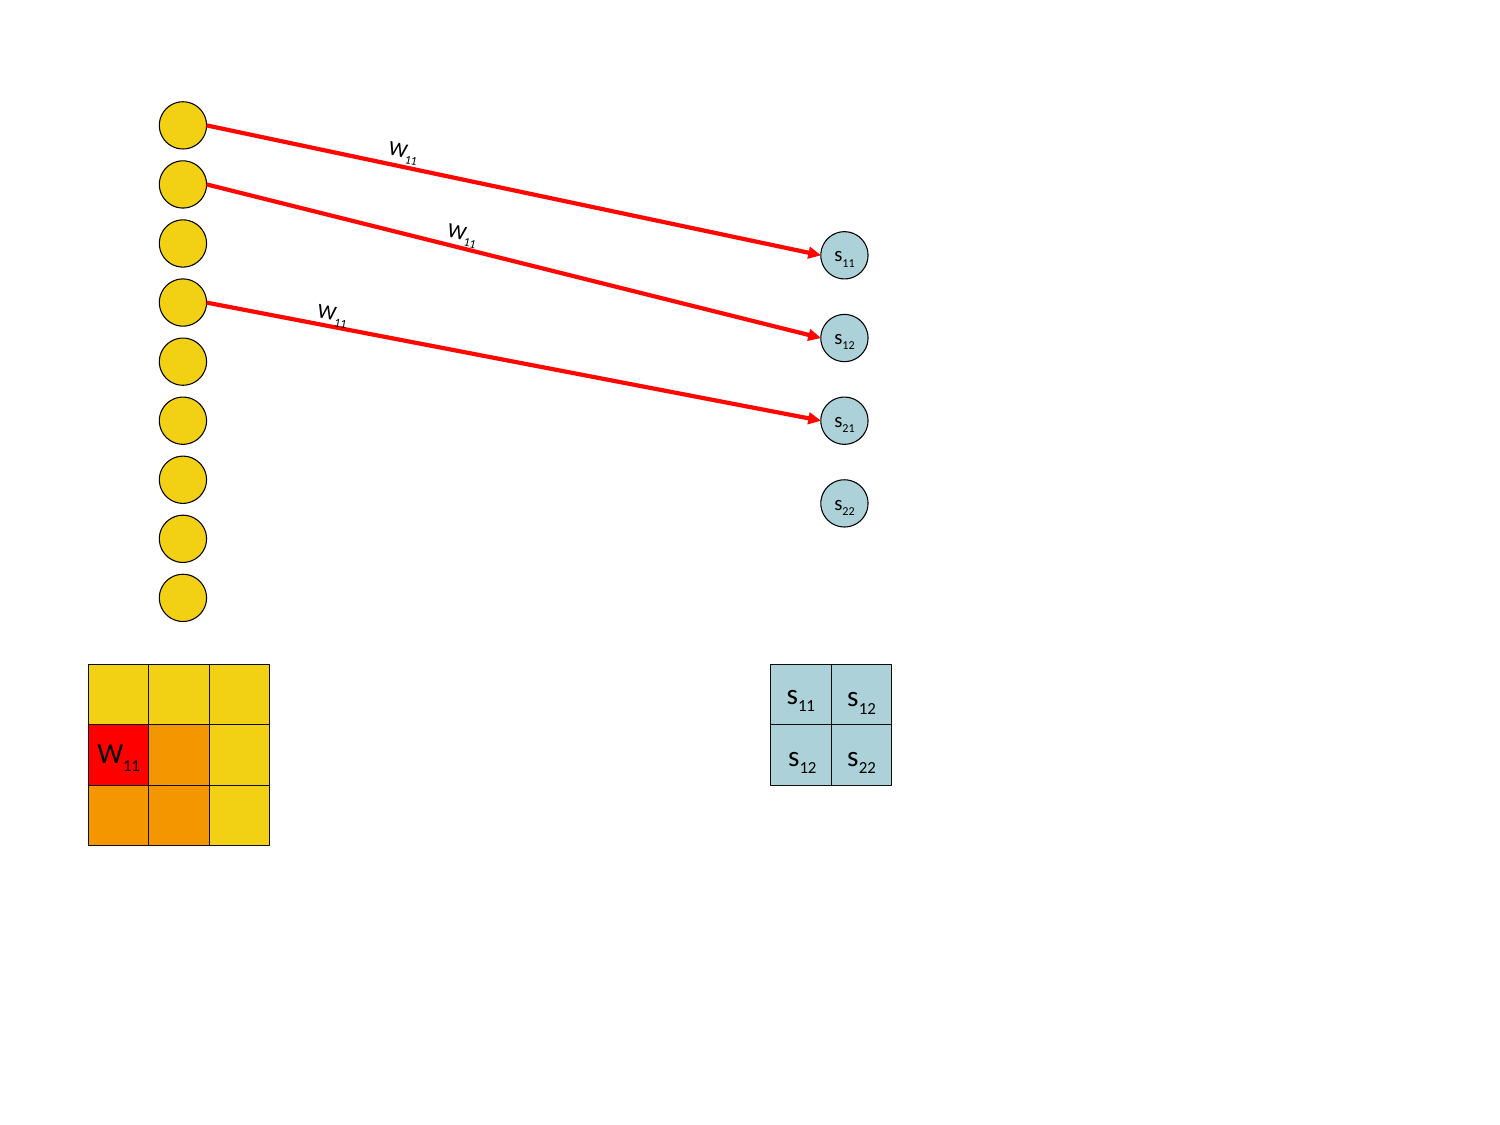

W11
W11
s11
W11
s12
s21
s22
s11
s12
s12
s22
W11